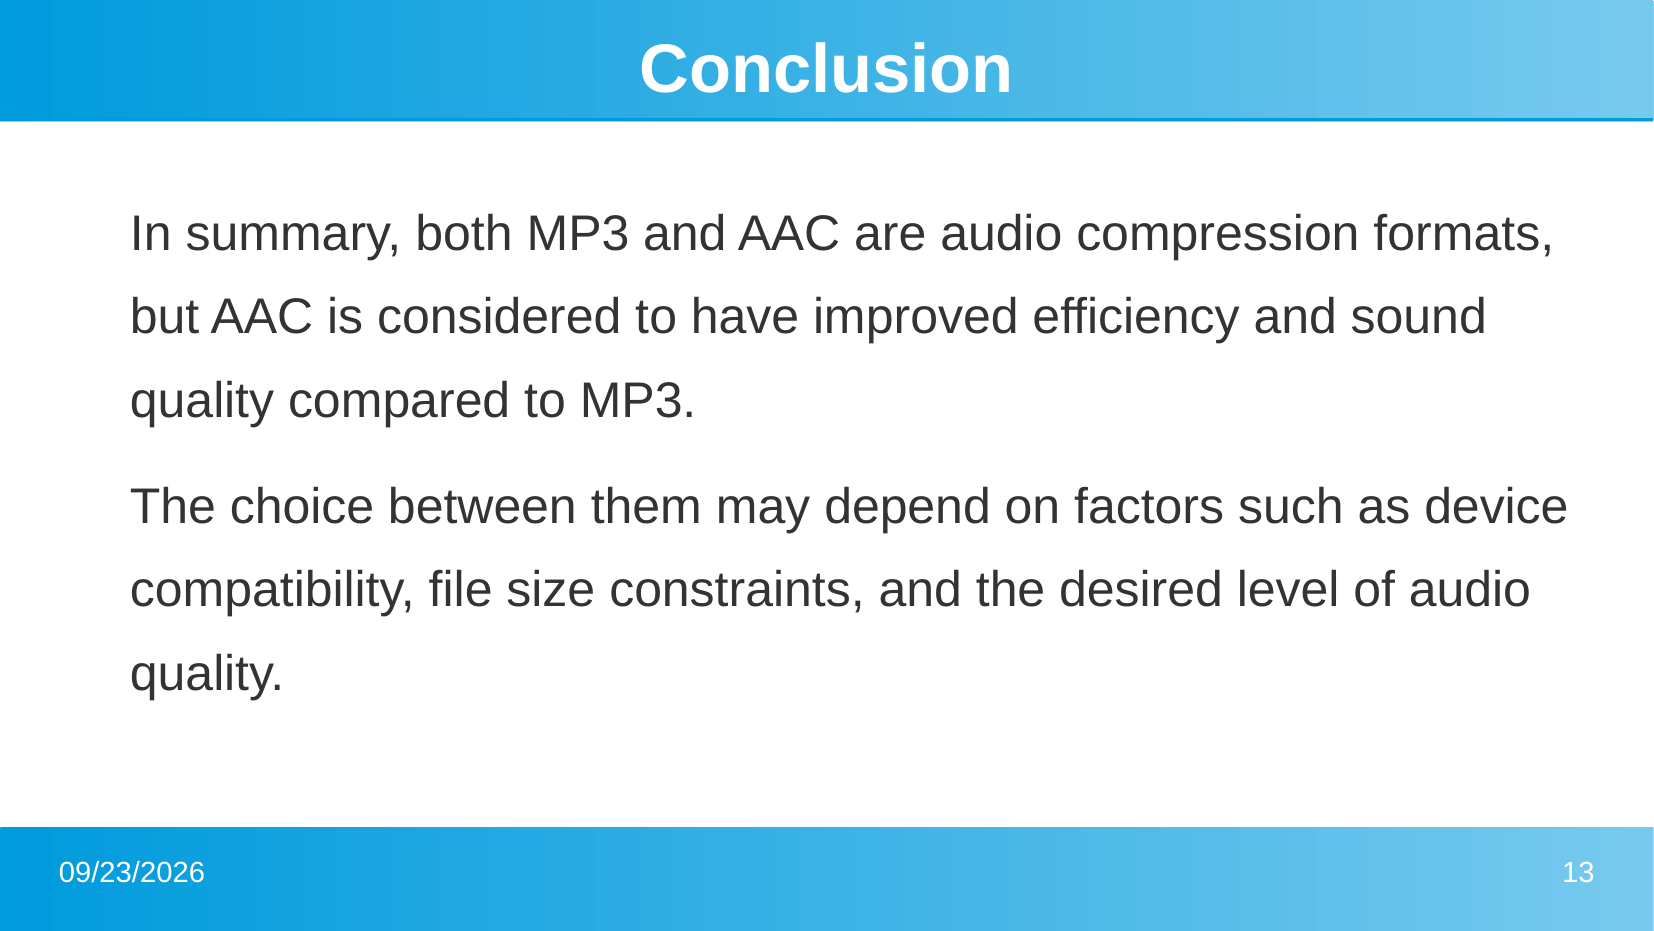

# Conclusion
In summary, both MP3 and AAC are audio compression formats, but AAC is considered to have improved efficiency and sound quality compared to MP3.
The choice between them may depend on factors such as device compatibility, file size constraints, and the desired level of audio quality.
13